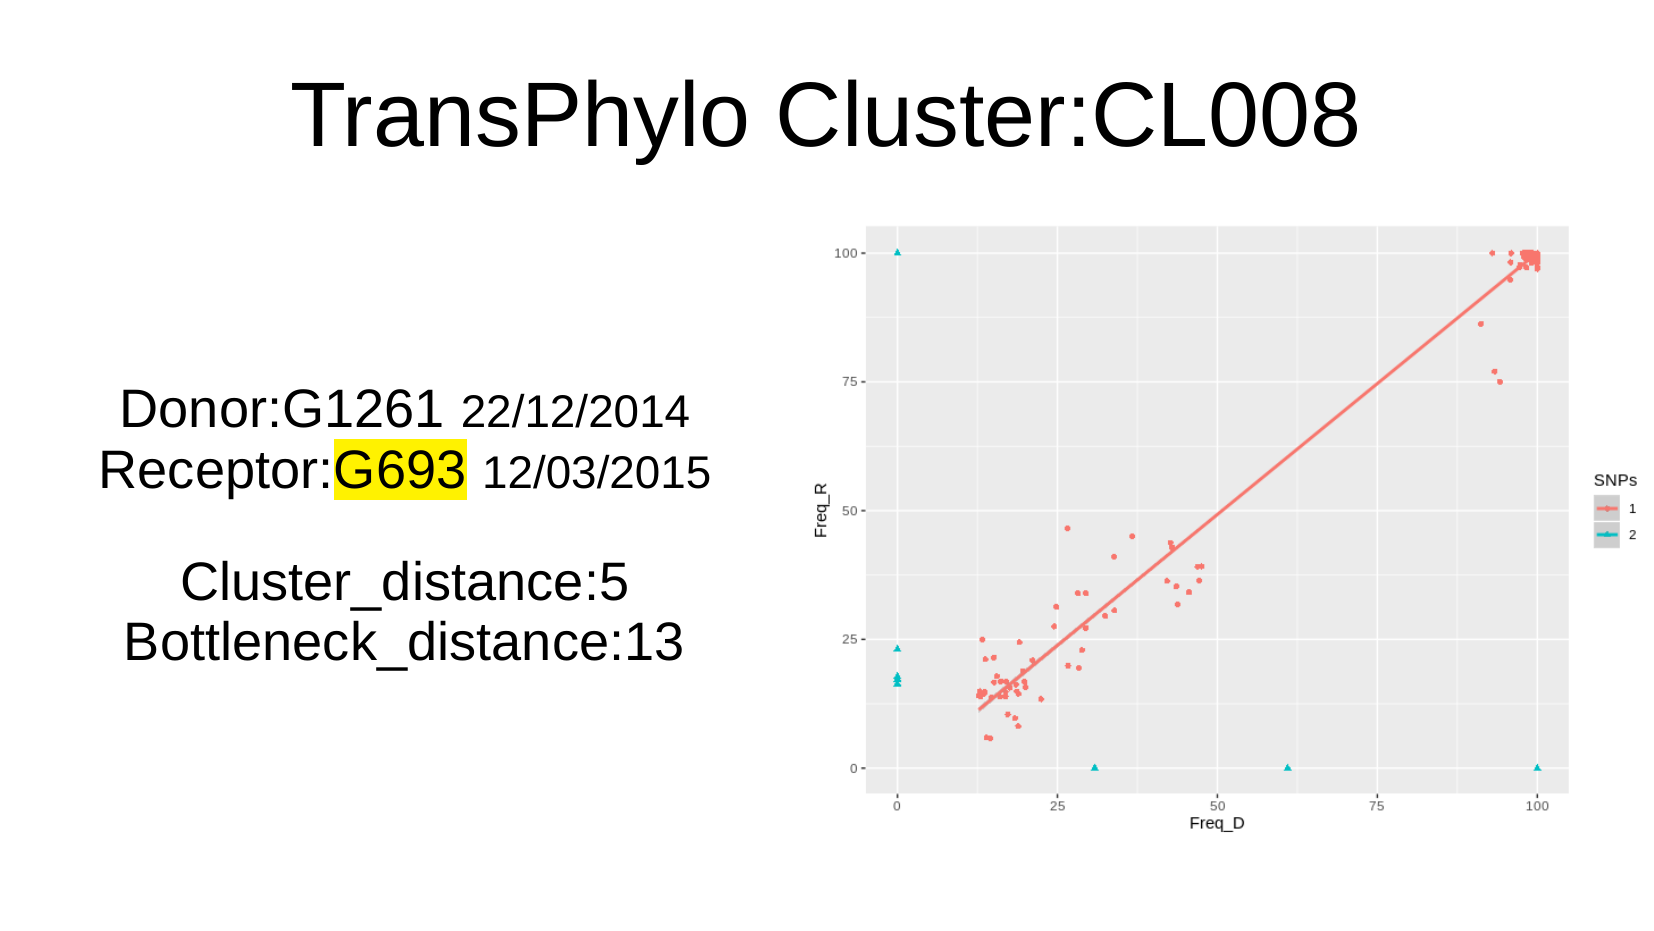

# TransPhylo Cluster:CL008
Donor:G1261 22/12/2014
Receptor:G693 12/03/2015
Cluster_distance:5
Bottleneck_distance:13